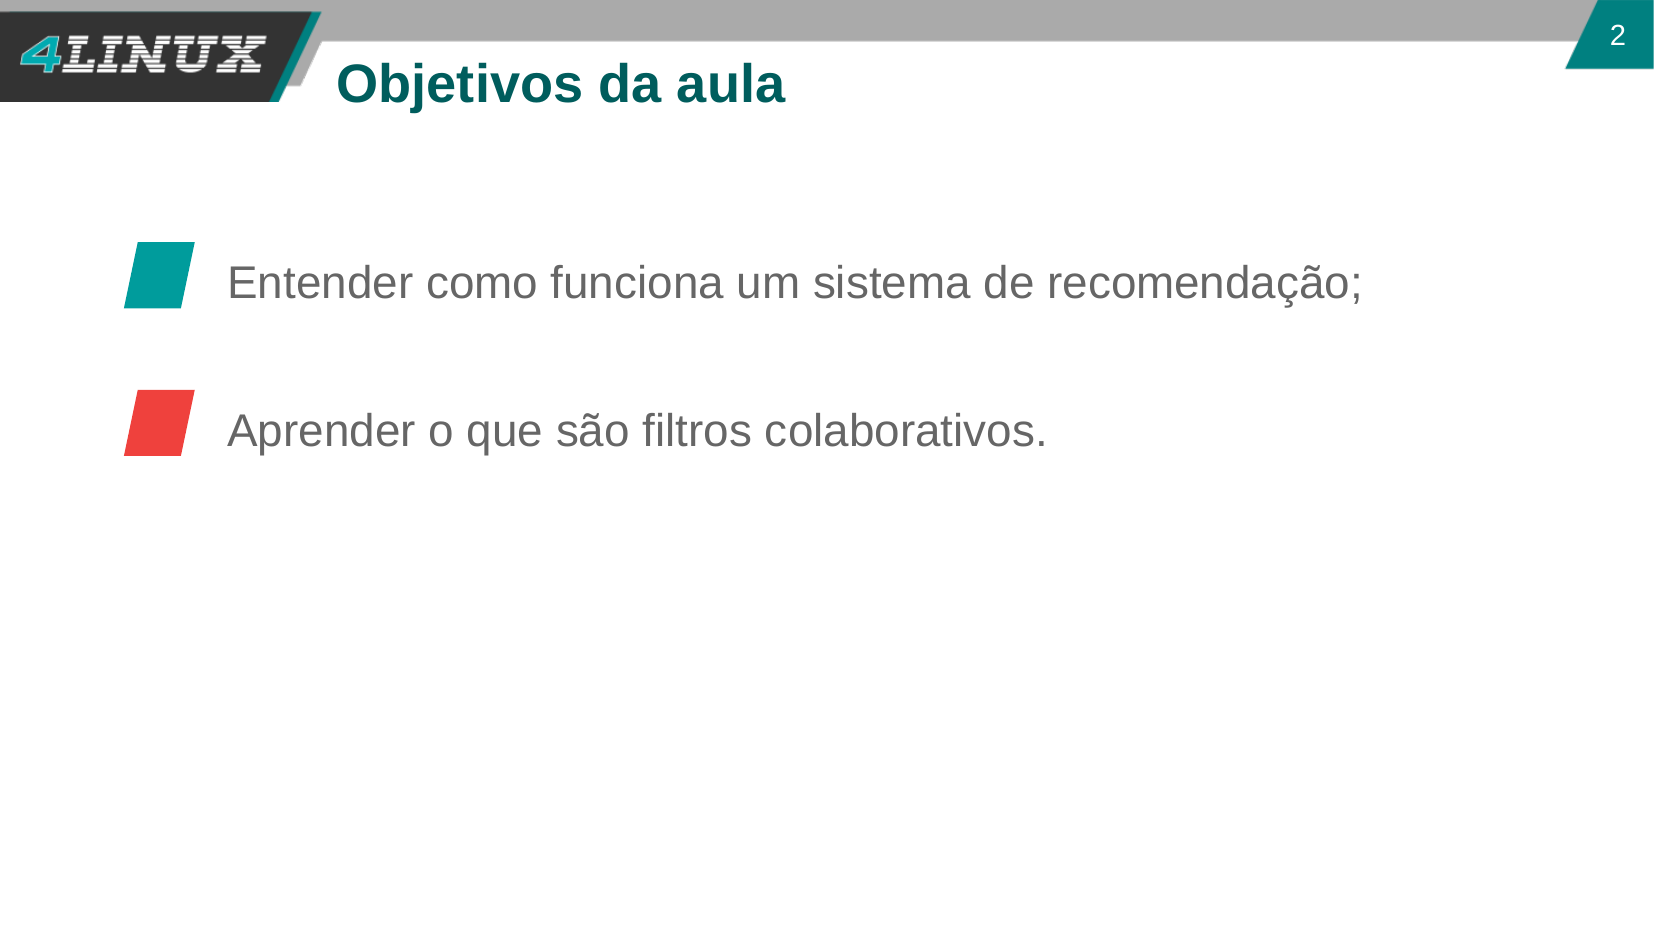

# Objetivos da aula
Entender como funciona um sistema de recomendação;
Aprender o que são filtros colaborativos.